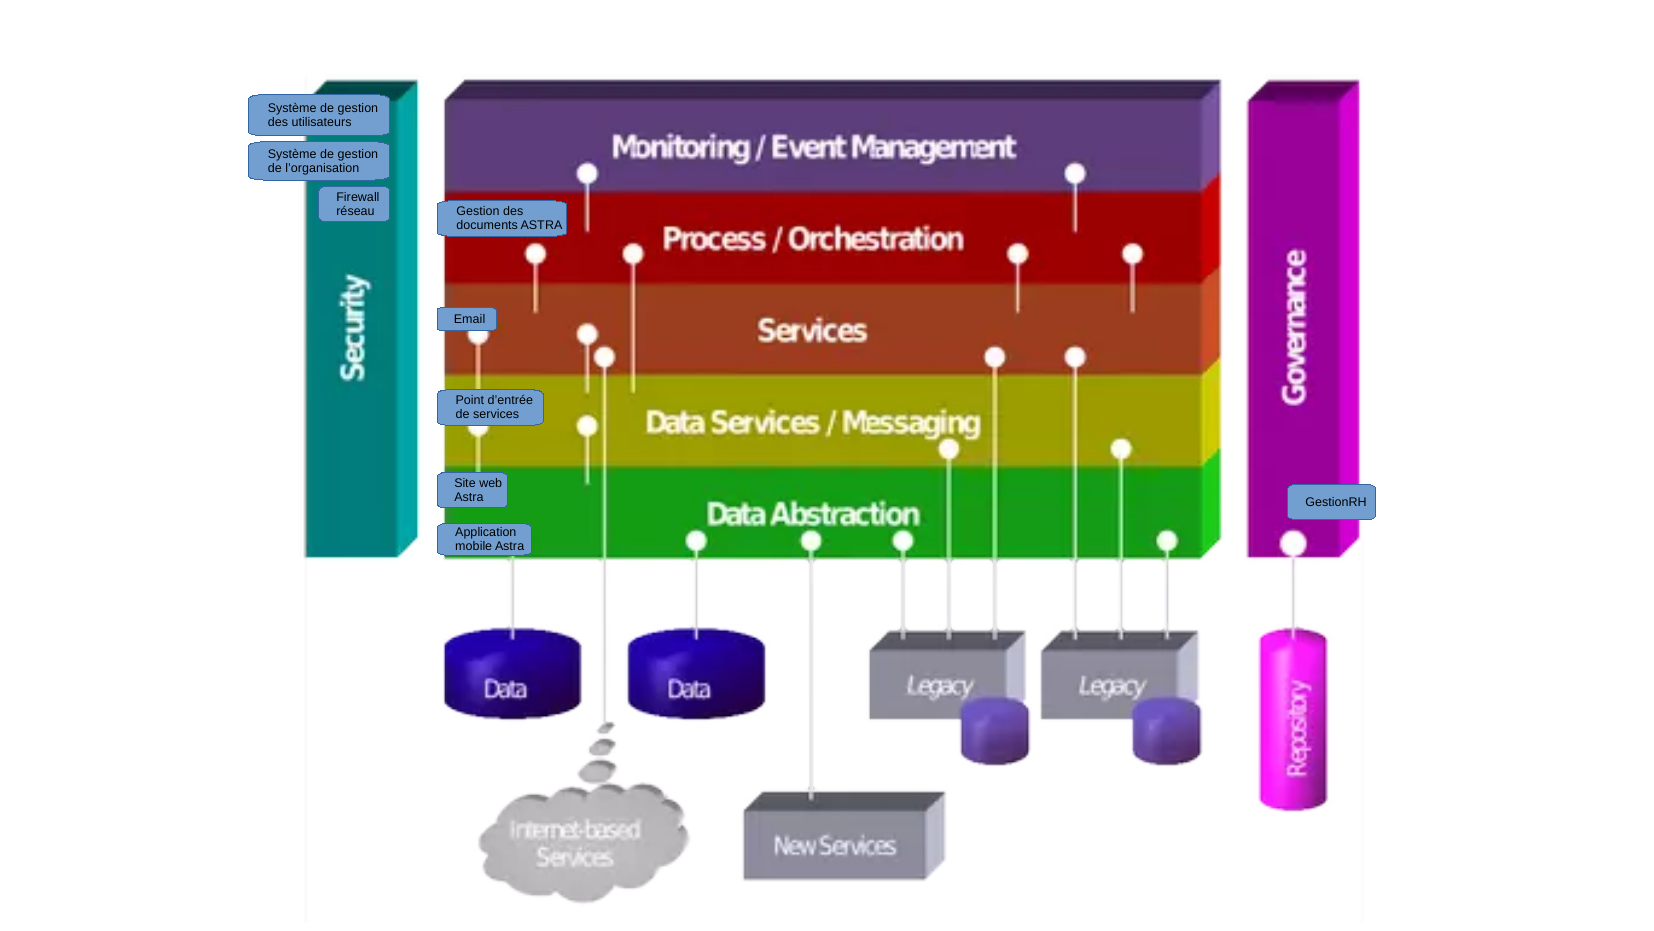

Système de gestion
des utilisateurs
Système de gestion
de l’organisation
Firewall
réseau
Gestion des
documents ASTRA
Email
Point d’entrée
de services
Site web
Astra
GestionRH
Application
mobile Astra